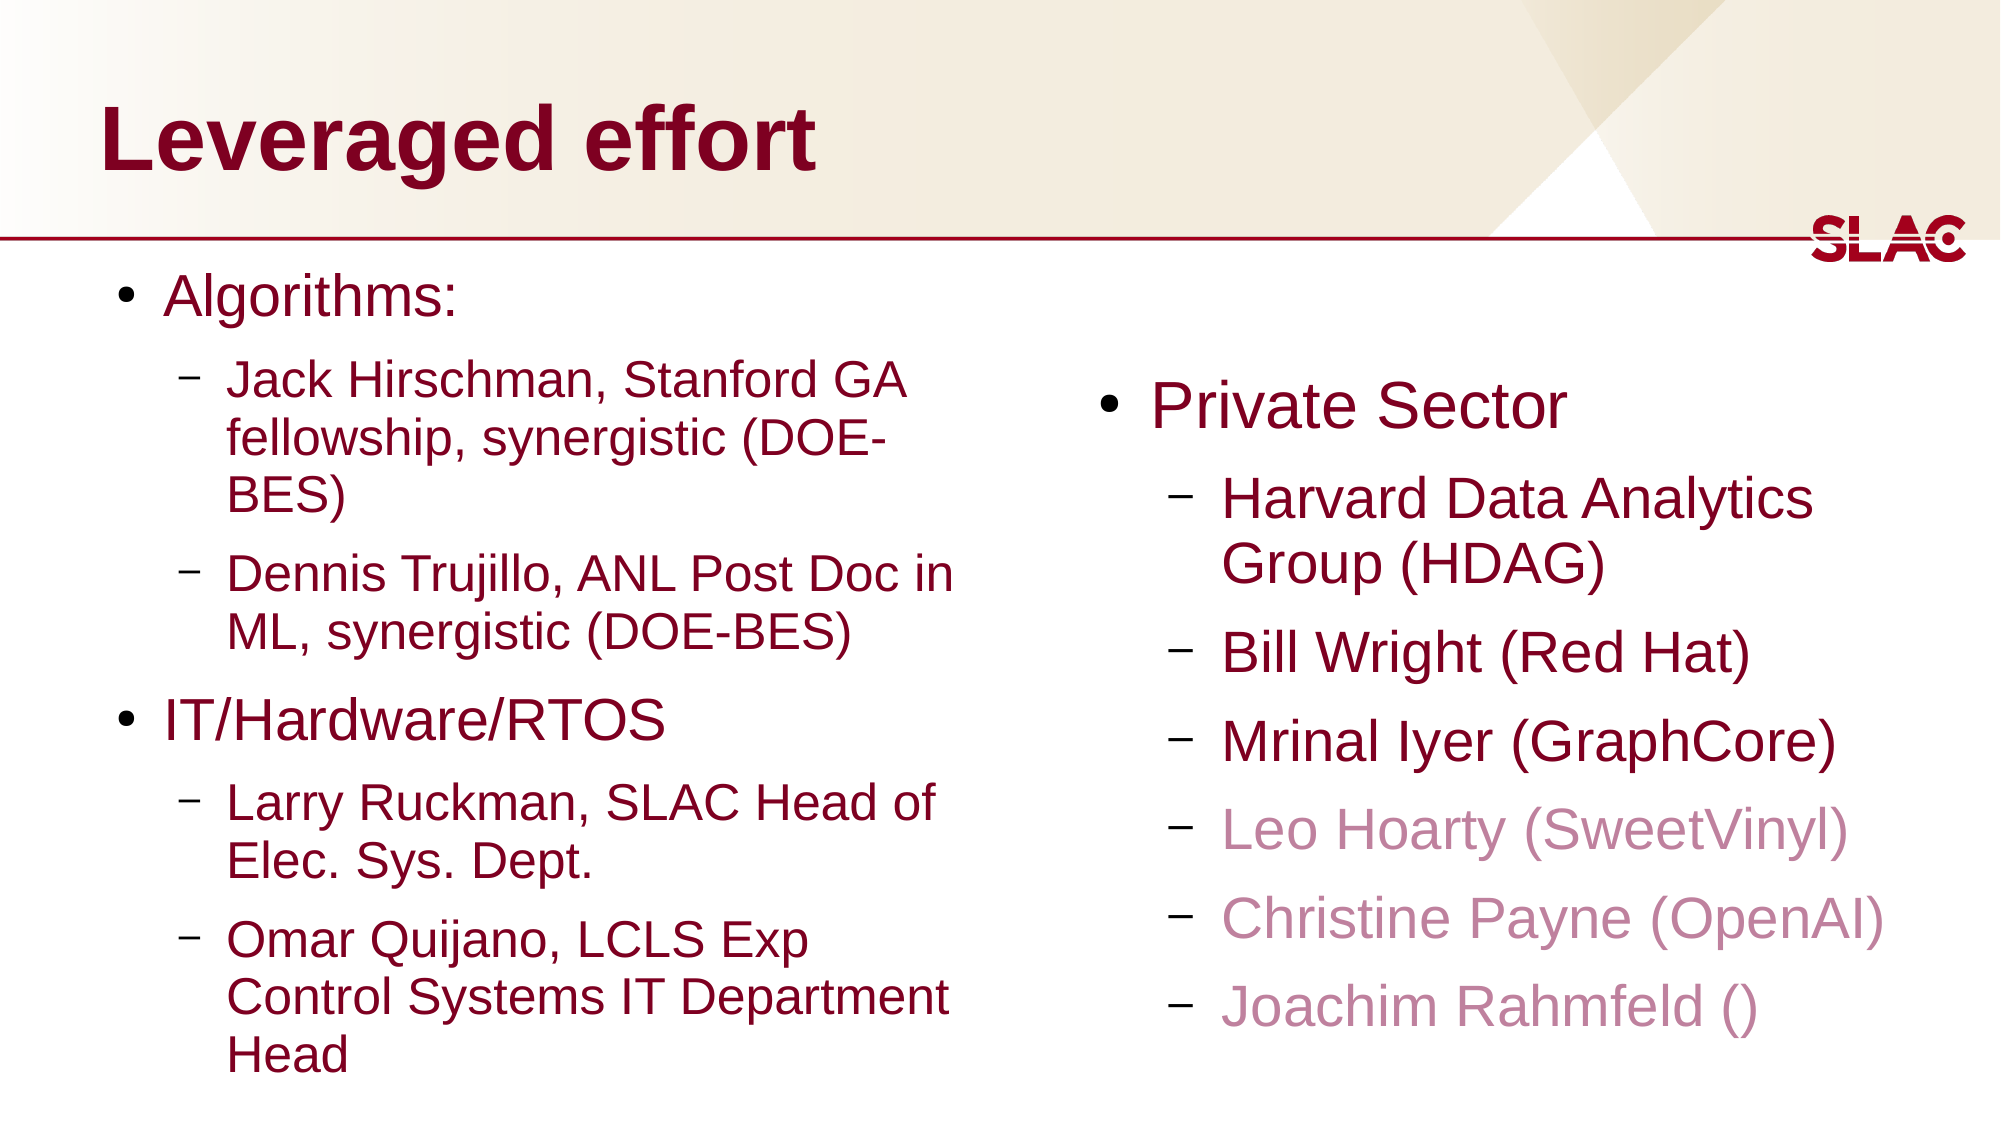

# Leveraged effort
Algorithms:
Jack Hirschman, Stanford GA fellowship, synergistic (DOE-BES)
Dennis Trujillo, ANL Post Doc in ML, synergistic (DOE-BES)
IT/Hardware/RTOS
Larry Ruckman, SLAC Head of Elec. Sys. Dept.
Omar Quijano, LCLS Exp Control Systems IT Department Head
Private Sector
Harvard Data Analytics Group (HDAG)
Bill Wright (Red Hat)
Mrinal Iyer (GraphCore)
Leo Hoarty (SweetVinyl)
Christine Payne (OpenAI)
Joachim Rahmfeld ()